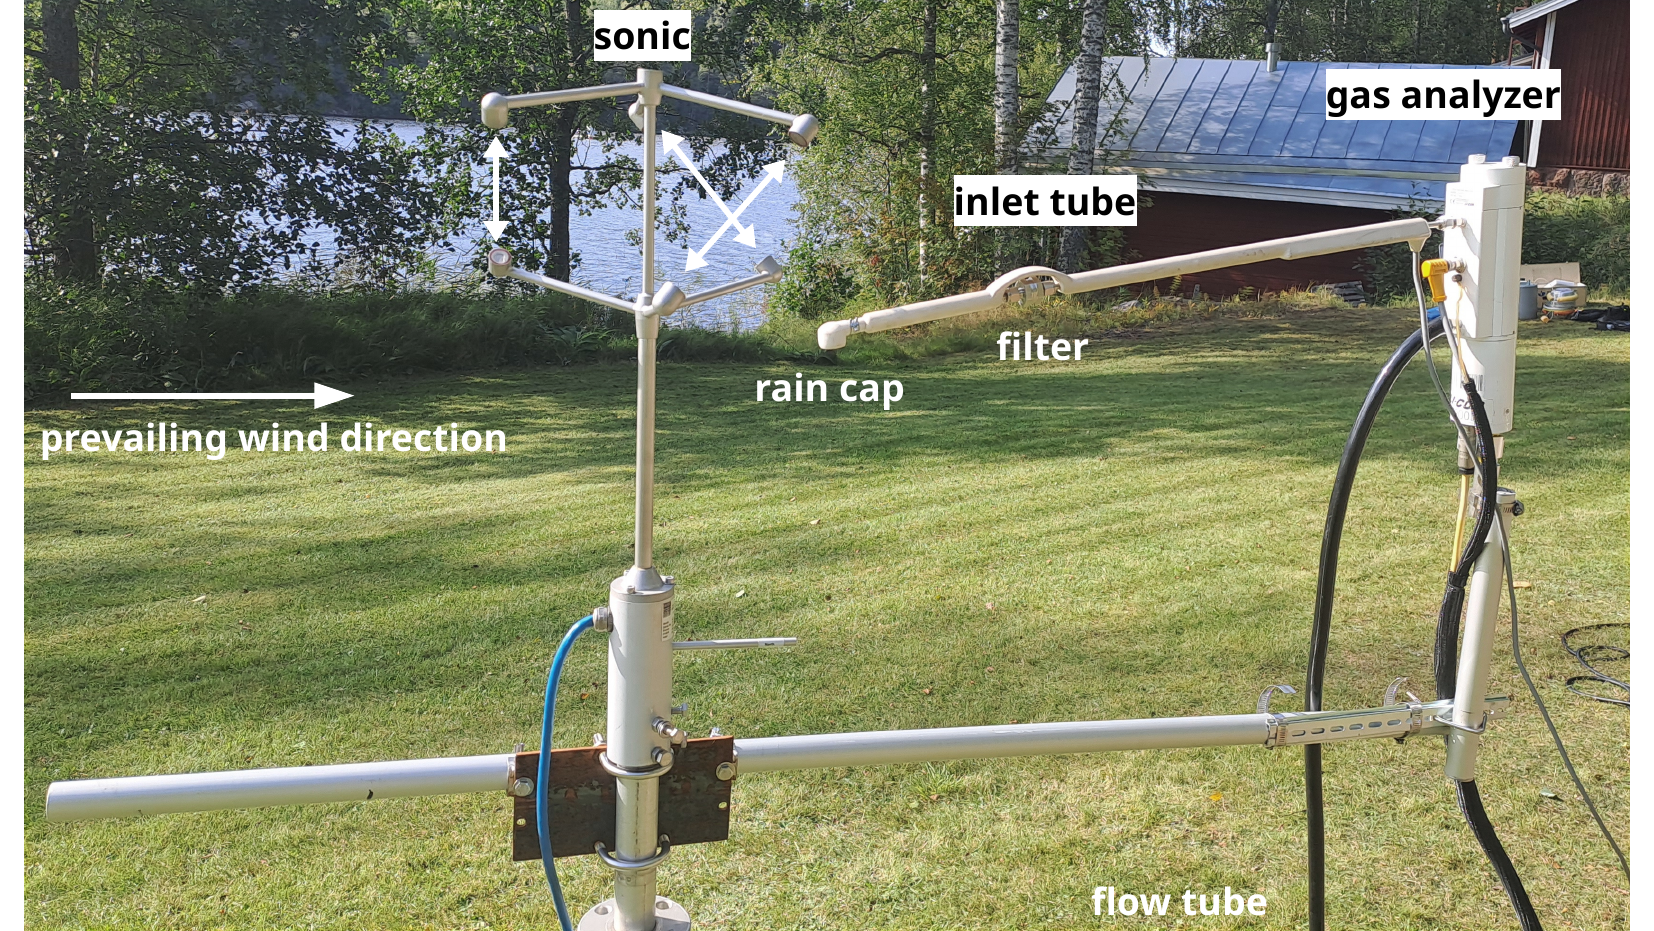

sonic
gas analyzer
inlet tube
filter
rain cap
prevailing wind direction
flow tube